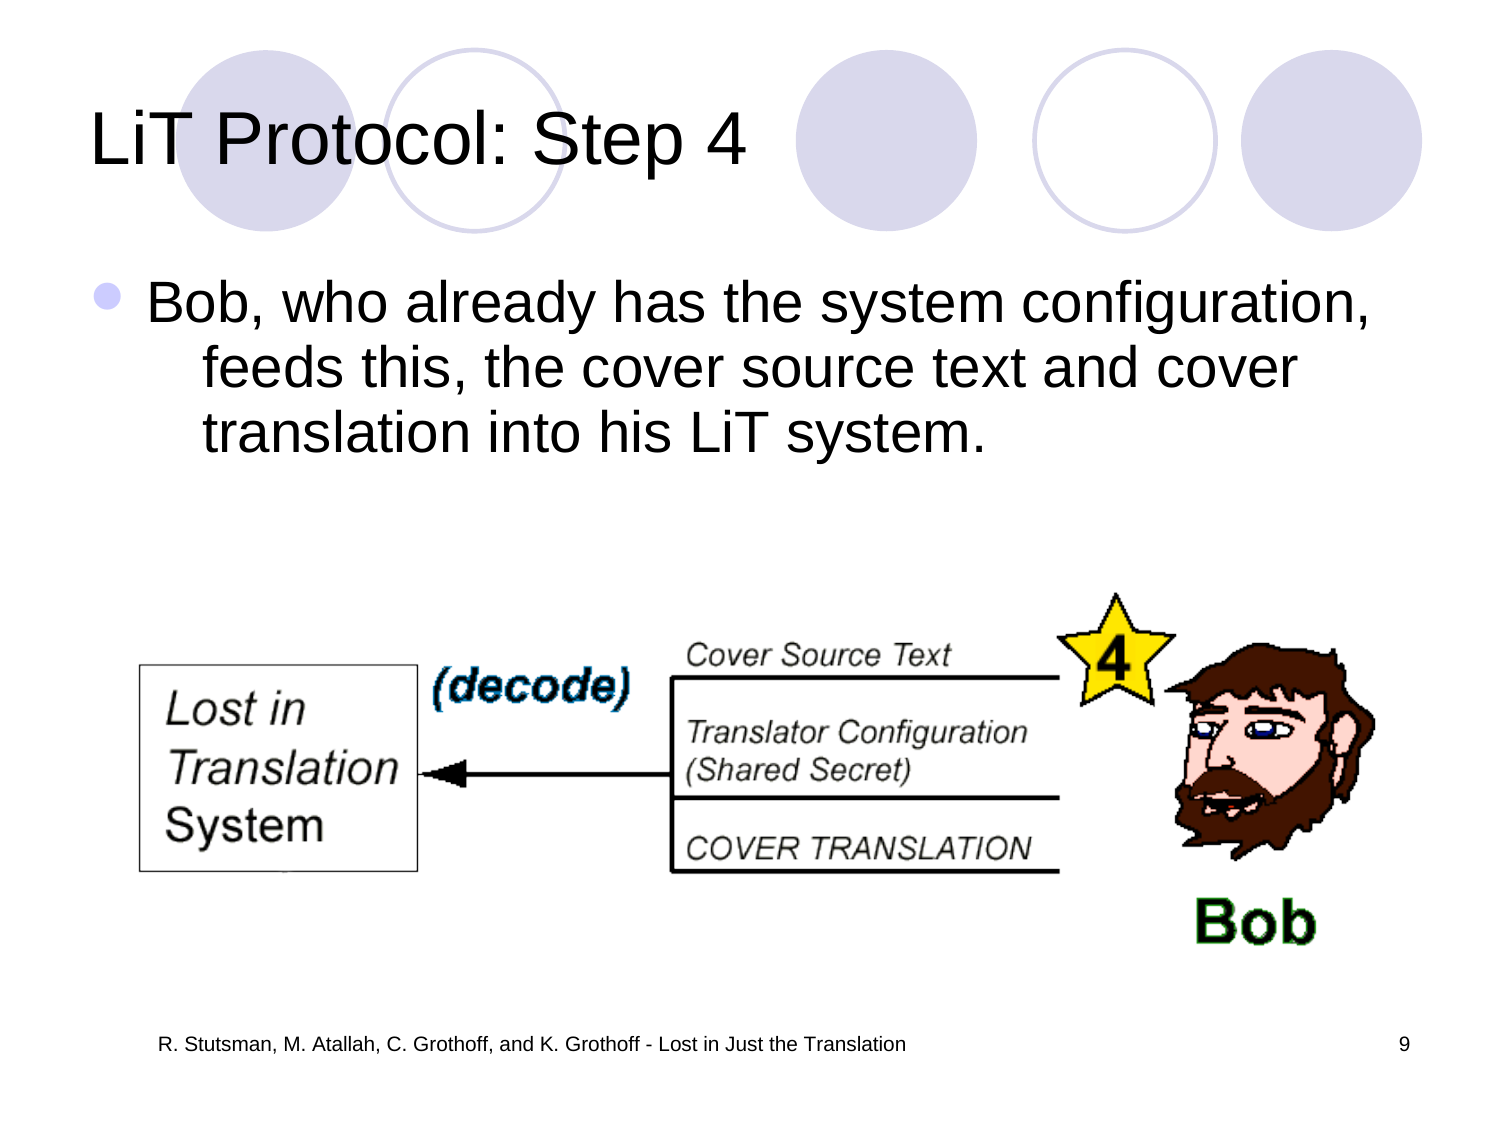

# LiT Protocol: Step 4
Bob, who already has the system configuration, feeds this, the cover source text and cover translation into his LiT system.
R. Stutsman, M. Atallah, C. Grothoff, and K. Grothoff - Lost in Just the Translation
9